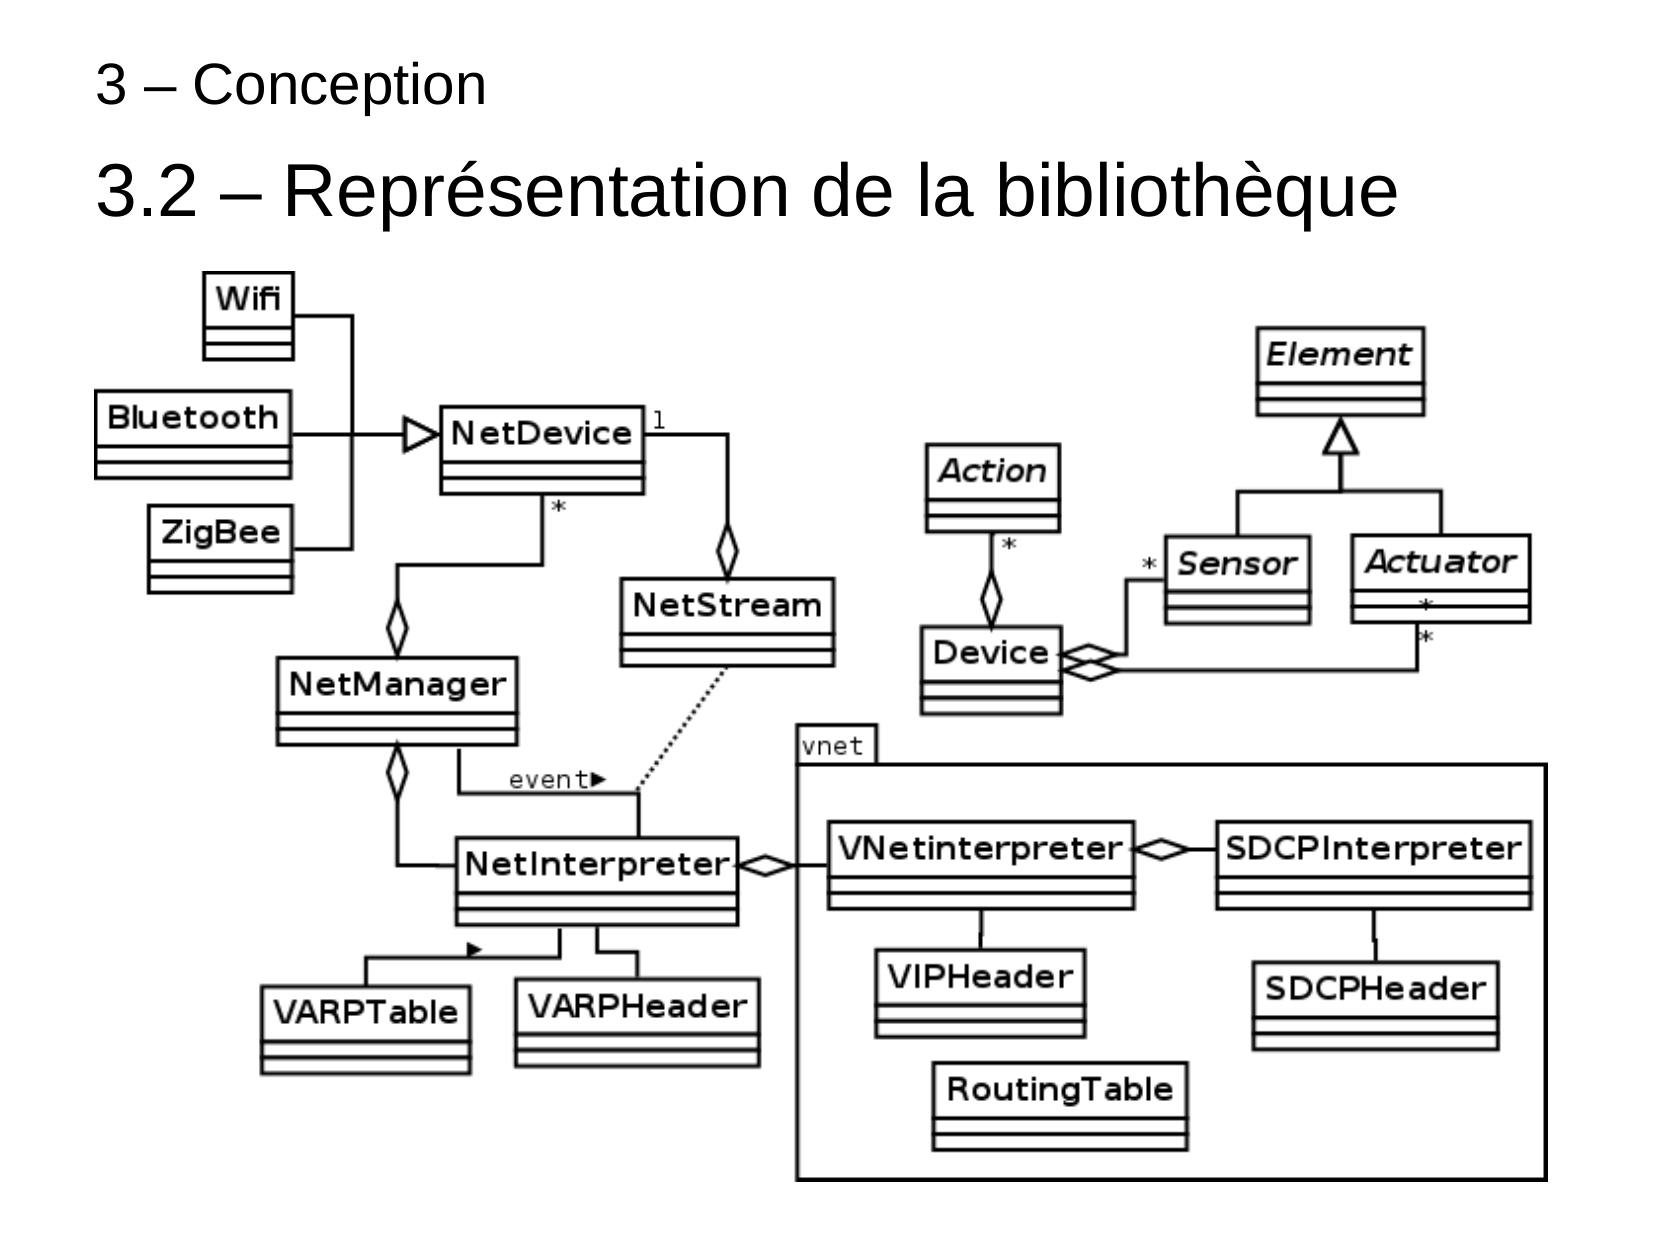

# 3 – Conception
3.2 – Représentation de la bibliothèque